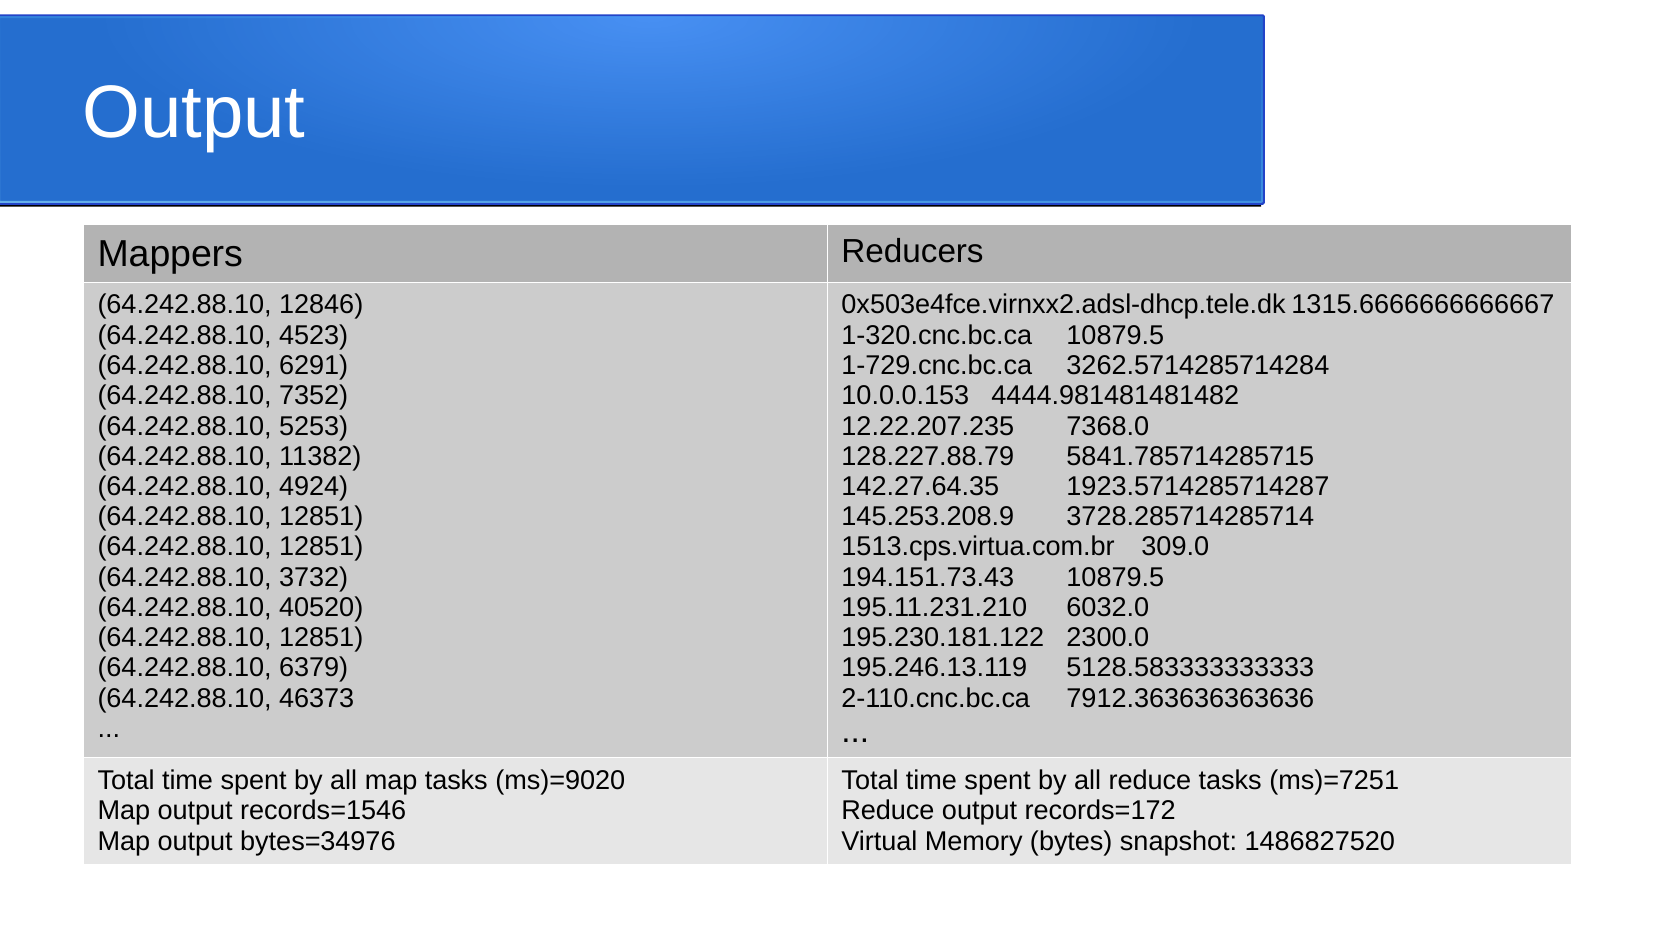

# Output
| Mappers | Reducers |
| --- | --- |
| (64.242.88.10, 12846) (64.242.88.10, 4523) (64.242.88.10, 6291) (64.242.88.10, 7352) (64.242.88.10, 5253) (64.242.88.10, 11382) (64.242.88.10, 4924) (64.242.88.10, 12851) (64.242.88.10, 12851) (64.242.88.10, 3732) (64.242.88.10, 40520) (64.242.88.10, 12851) (64.242.88.10, 6379) (64.242.88.10, 46373 ... | 0x503e4fce.virnxx2.adsl-dhcp.tele.dk 1315.6666666666667 1-320.cnc.bc.ca 10879.5 1-729.cnc.bc.ca 3262.5714285714284 10.0.0.153 4444.981481481482 12.22.207.235 7368.0 128.227.88.79 5841.785714285715 142.27.64.35 1923.5714285714287 145.253.208.9 3728.285714285714 1513.cps.virtua.com.br 309.0 194.151.73.43 10879.5 195.11.231.210 6032.0 195.230.181.122 2300.0 195.246.13.119 5128.583333333333 2-110.cnc.bc.ca 7912.363636363636 ... |
| Total time spent by all map tasks (ms)=9020 Map output records=1546 Map output bytes=34976 | Total time spent by all reduce tasks (ms)=7251 Reduce output records=172 Virtual Memory (bytes) snapshot: 1486827520 |